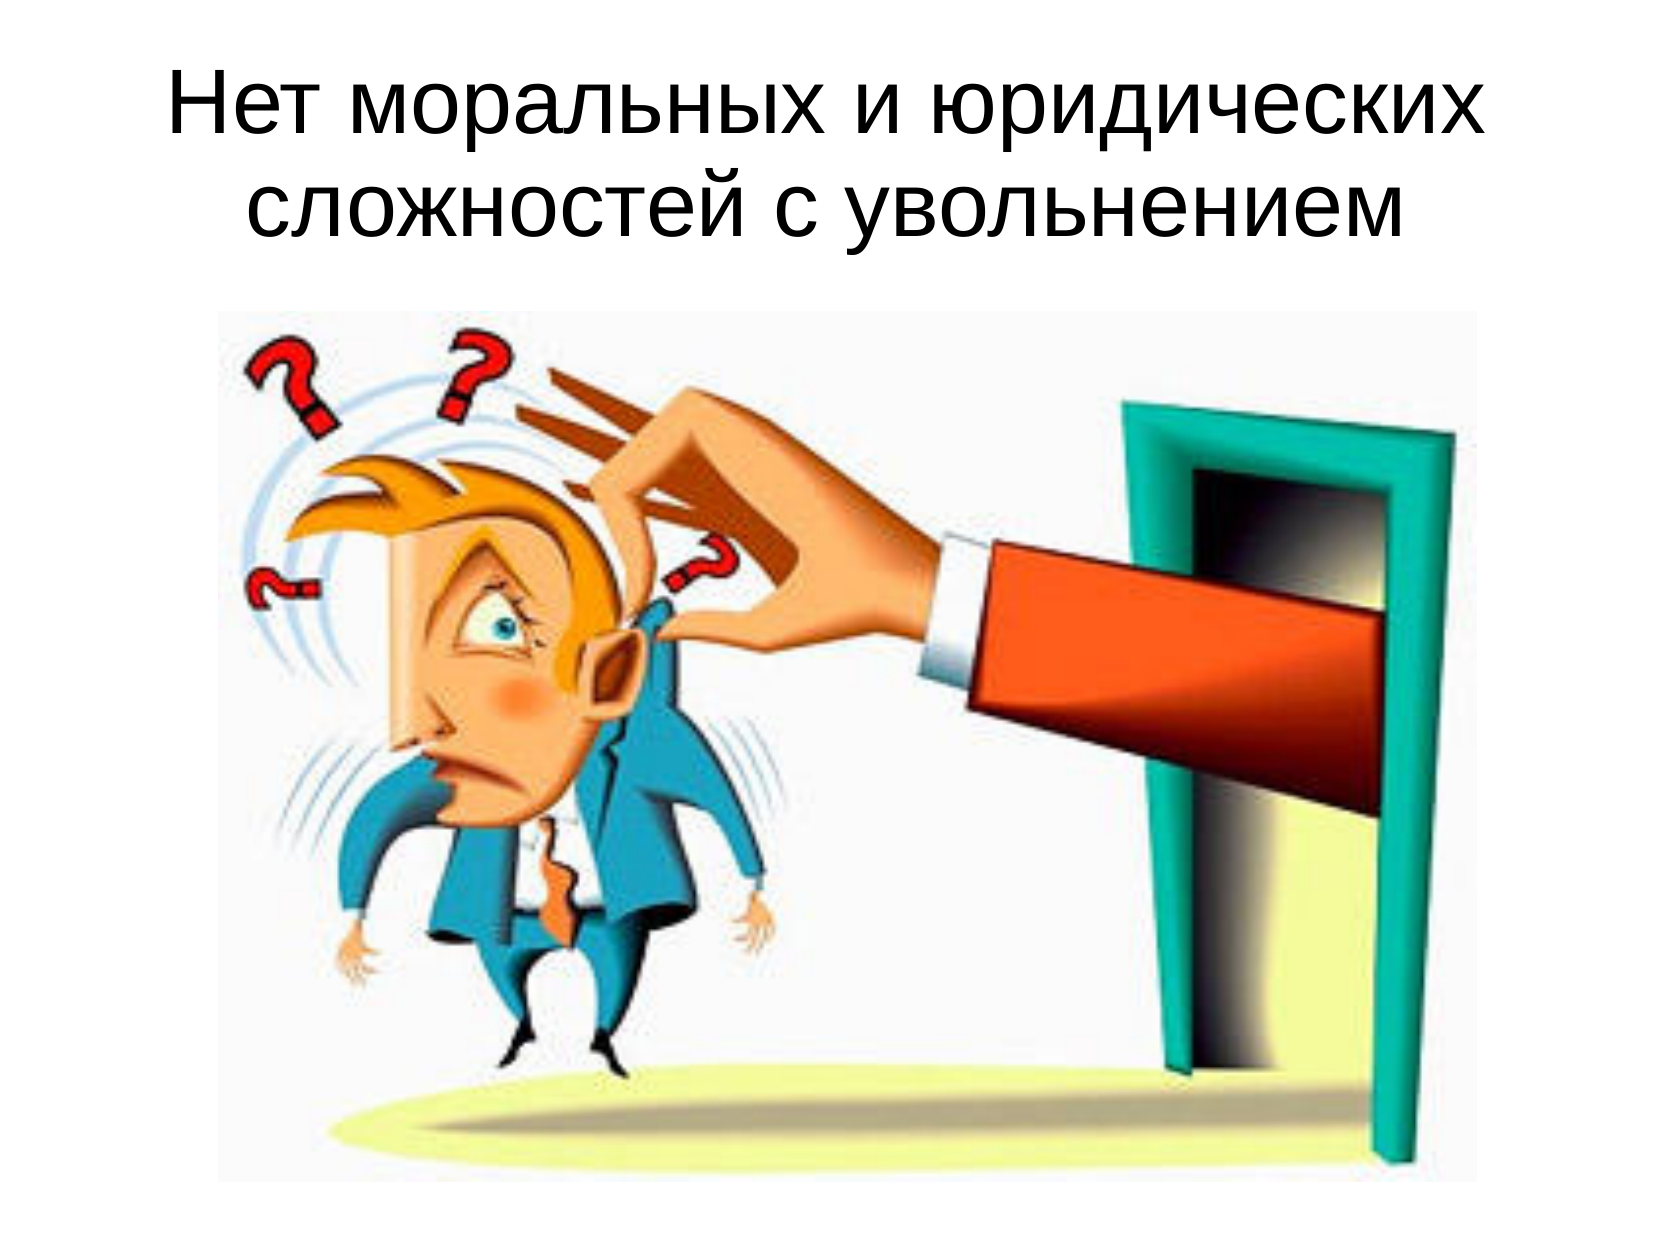

# Нет моральных и юридических сложностей с увольнением